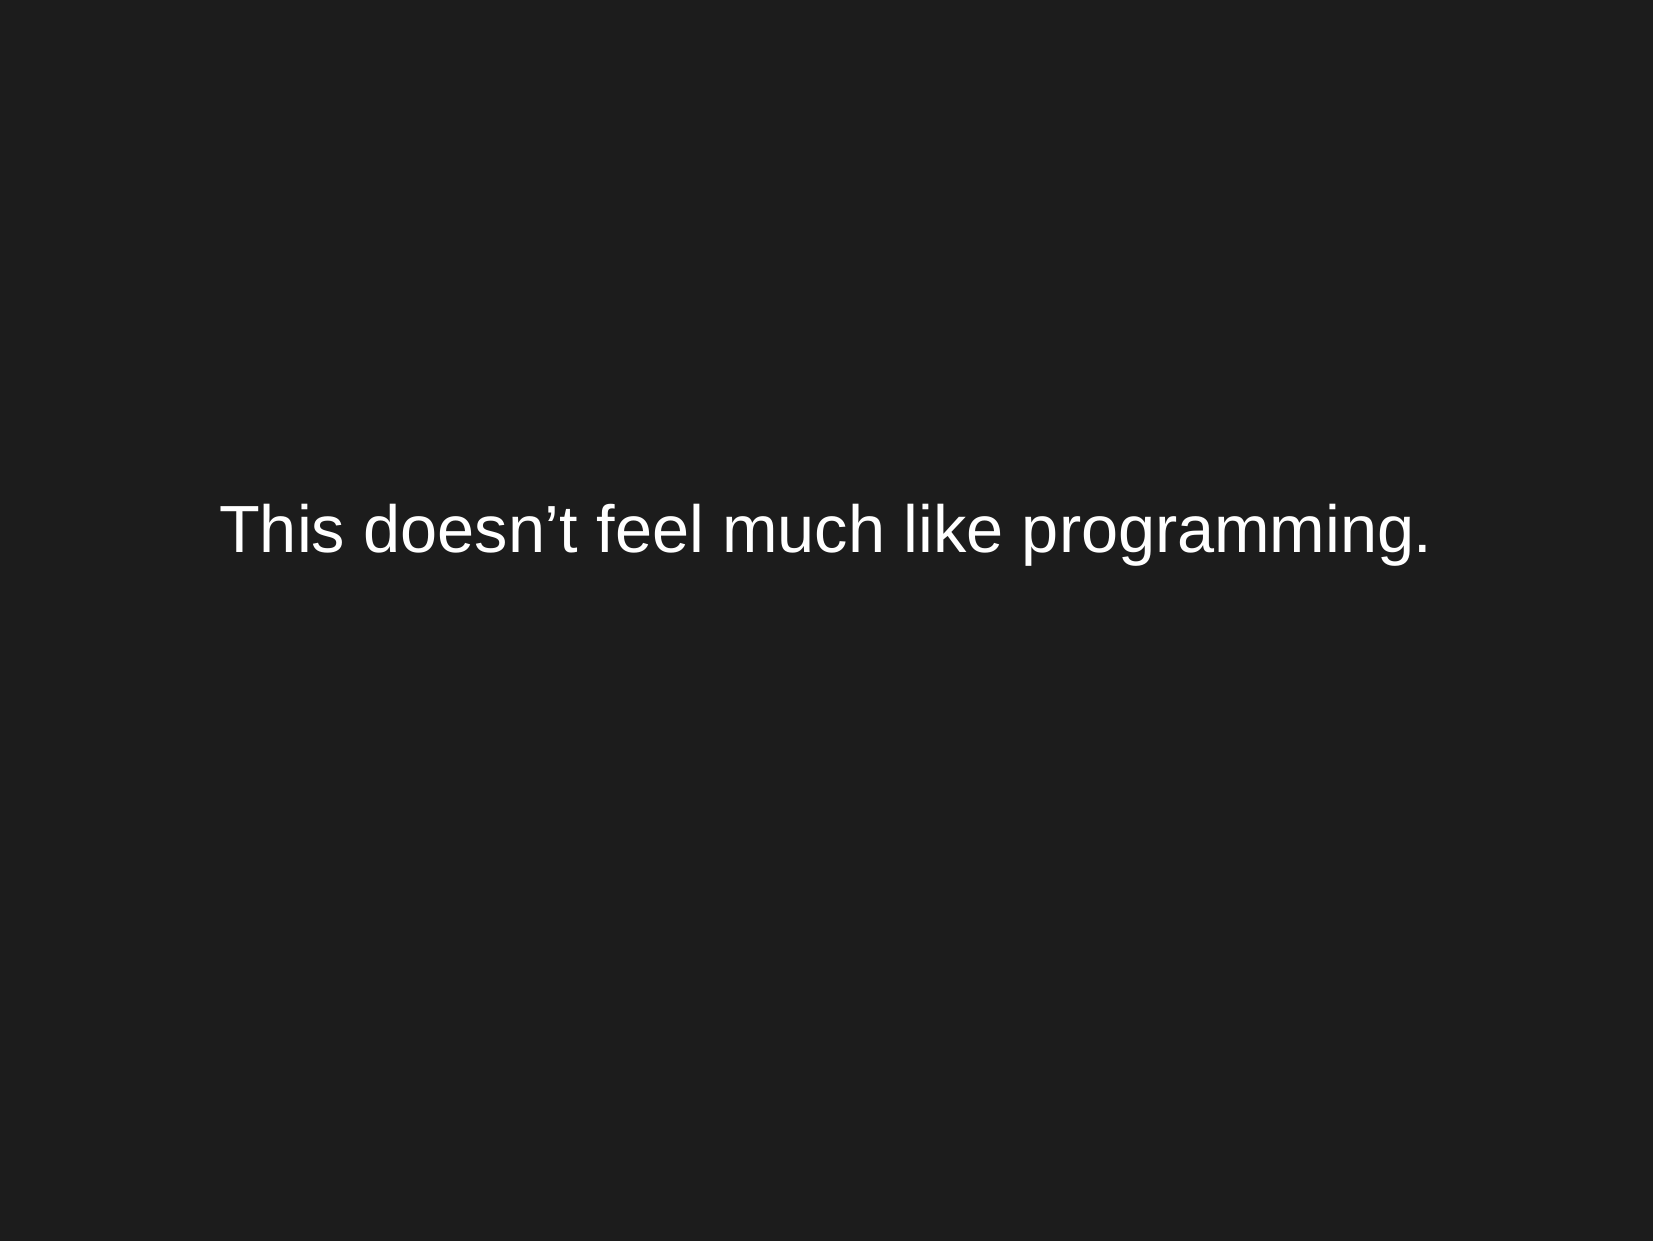

# This doesn’t feel much like programming.